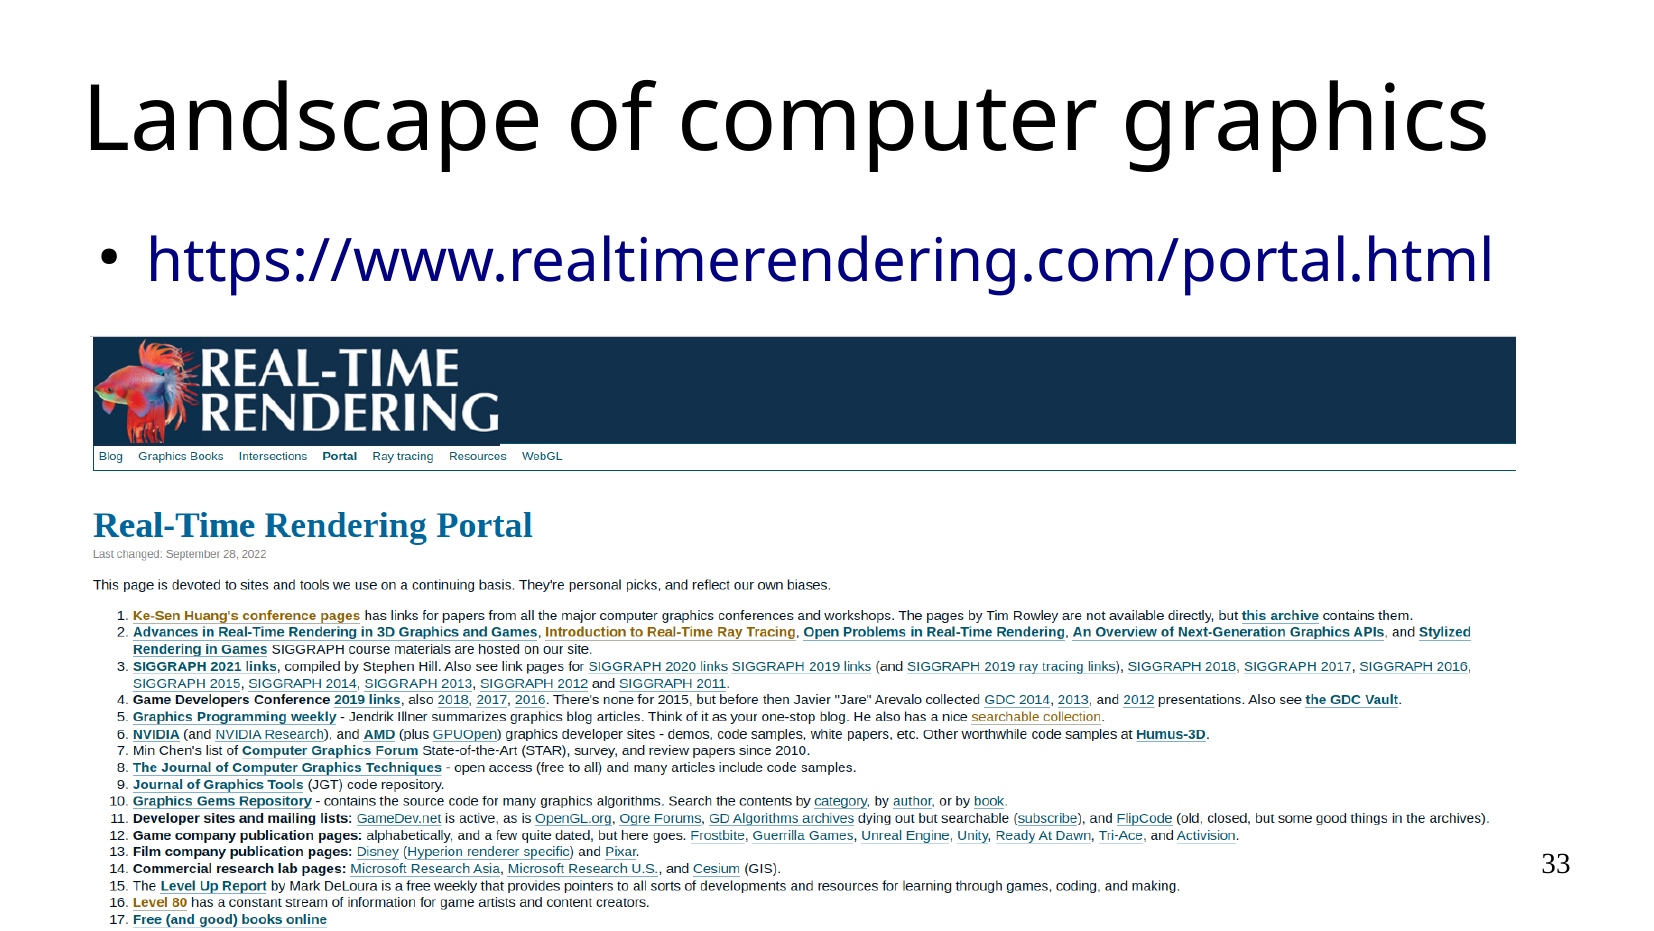

# Landscape of computer graphics
https://www.realtimerendering.com/portal.html
33